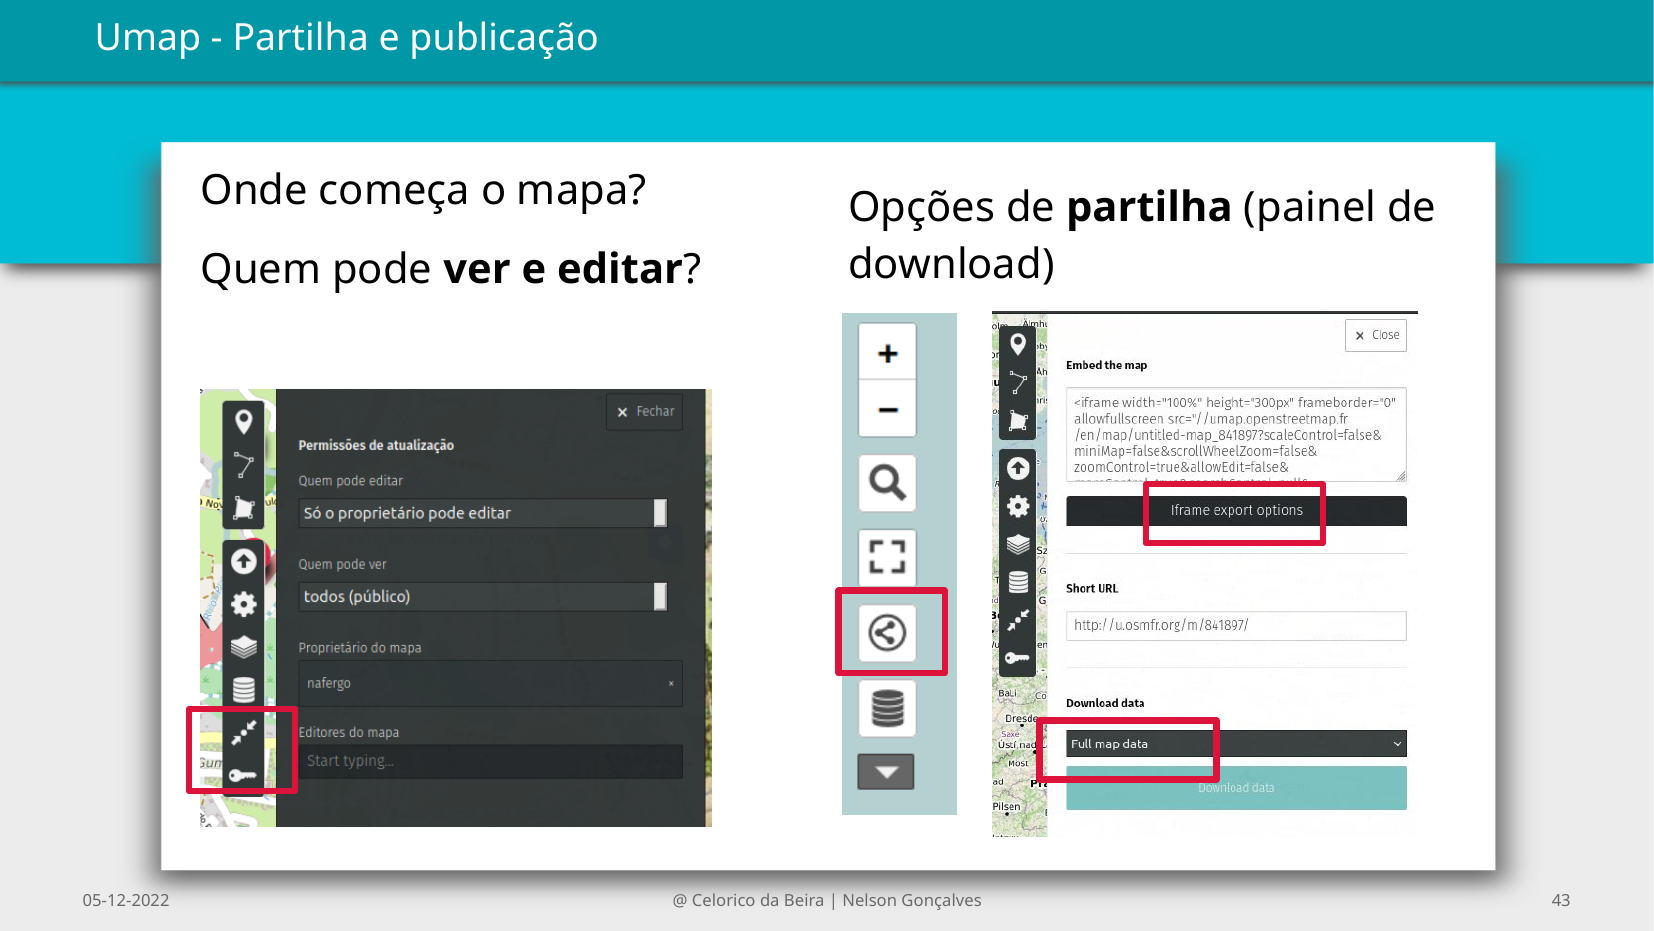

# Umap - Partilha e publicação
Onde começa o mapa?
Quem pode ver e editar?
Opções de partilha (painel de download)
05-12-2022
@ Celorico da Beira | Nelson Gonçalves
43